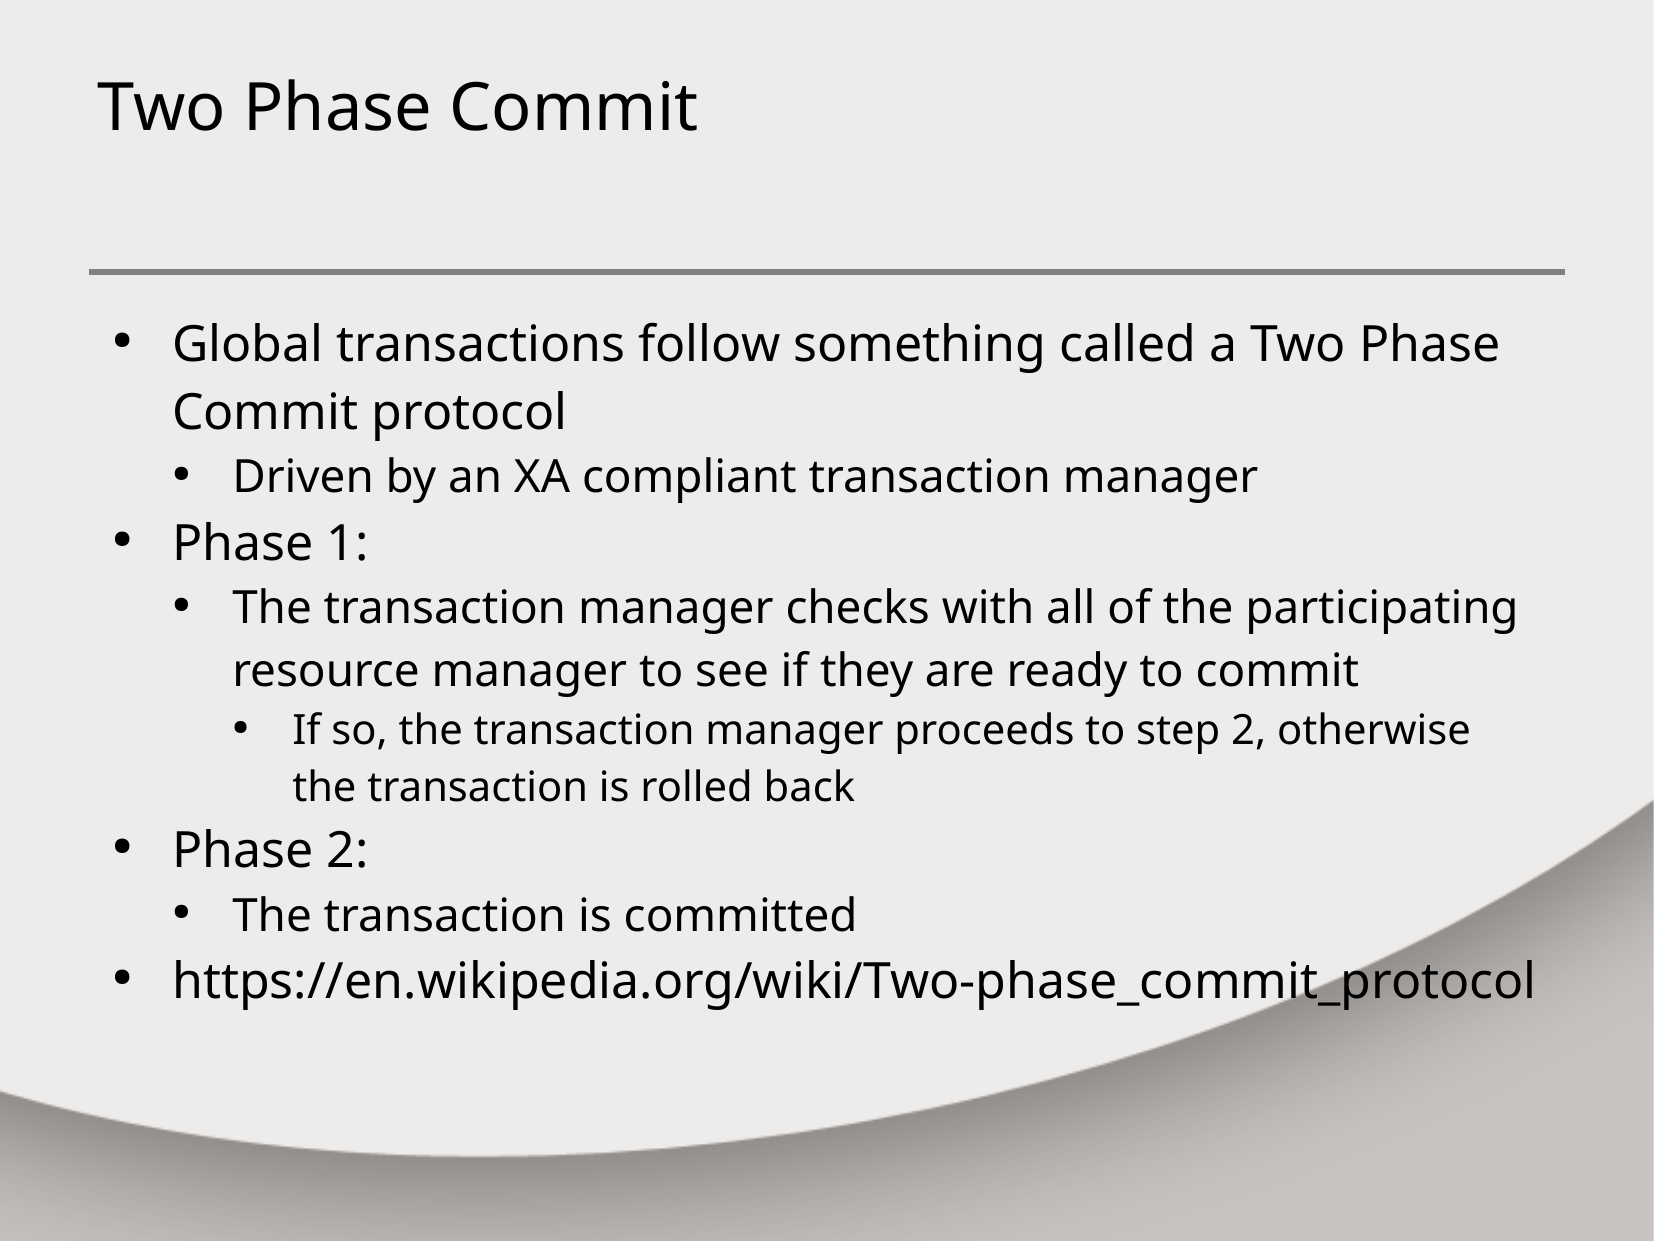

# Two Phase Commit
Global transactions follow something called a Two Phase Commit protocol
Driven by an XA compliant transaction manager
Phase 1:
The transaction manager checks with all of the participating resource manager to see if they are ready to commit
If so, the transaction manager proceeds to step 2, otherwise the transaction is rolled back
Phase 2:
The transaction is committed
https://en.wikipedia.org/wiki/Two-phase_commit_protocol